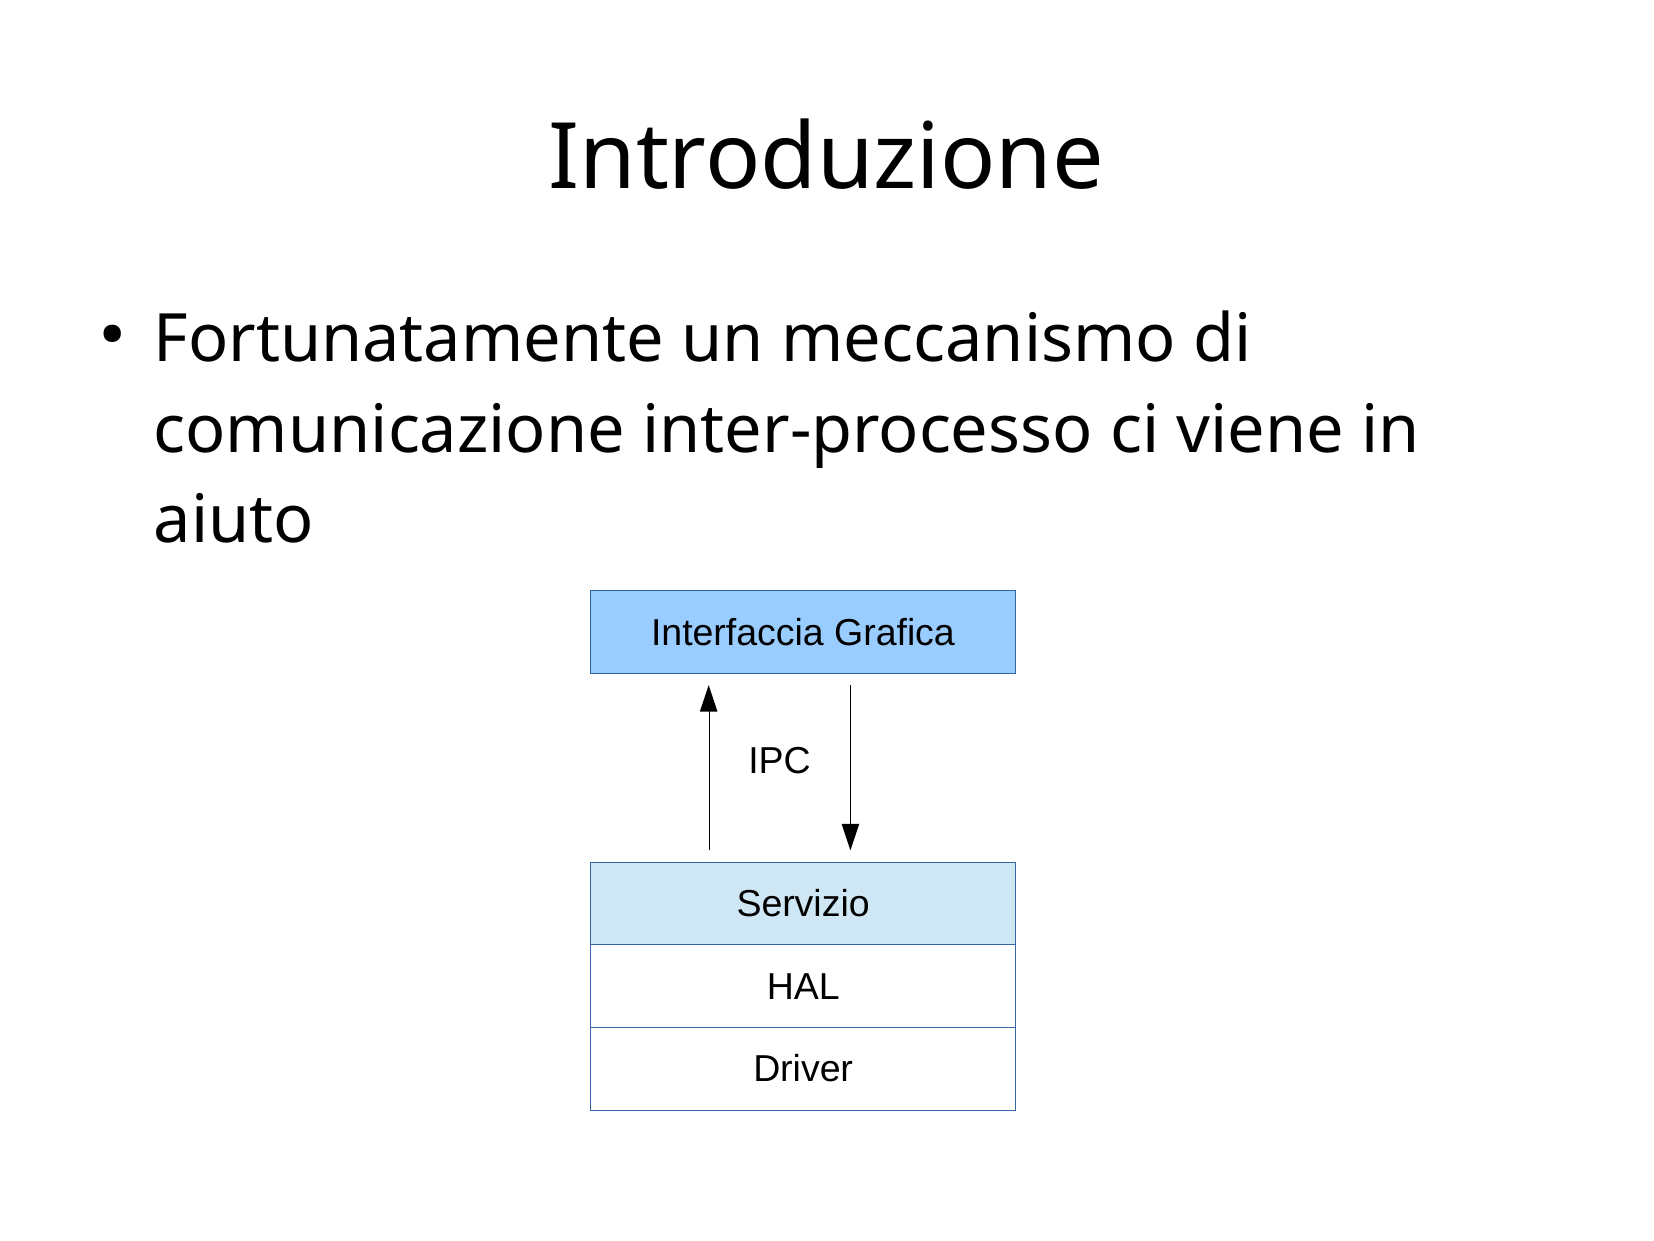

# Introduzione
Fortunatamente un meccanismo di comunicazione inter-processo ci viene in aiuto
Interfaccia Grafica
IPC
Servizio
HAL
Driver